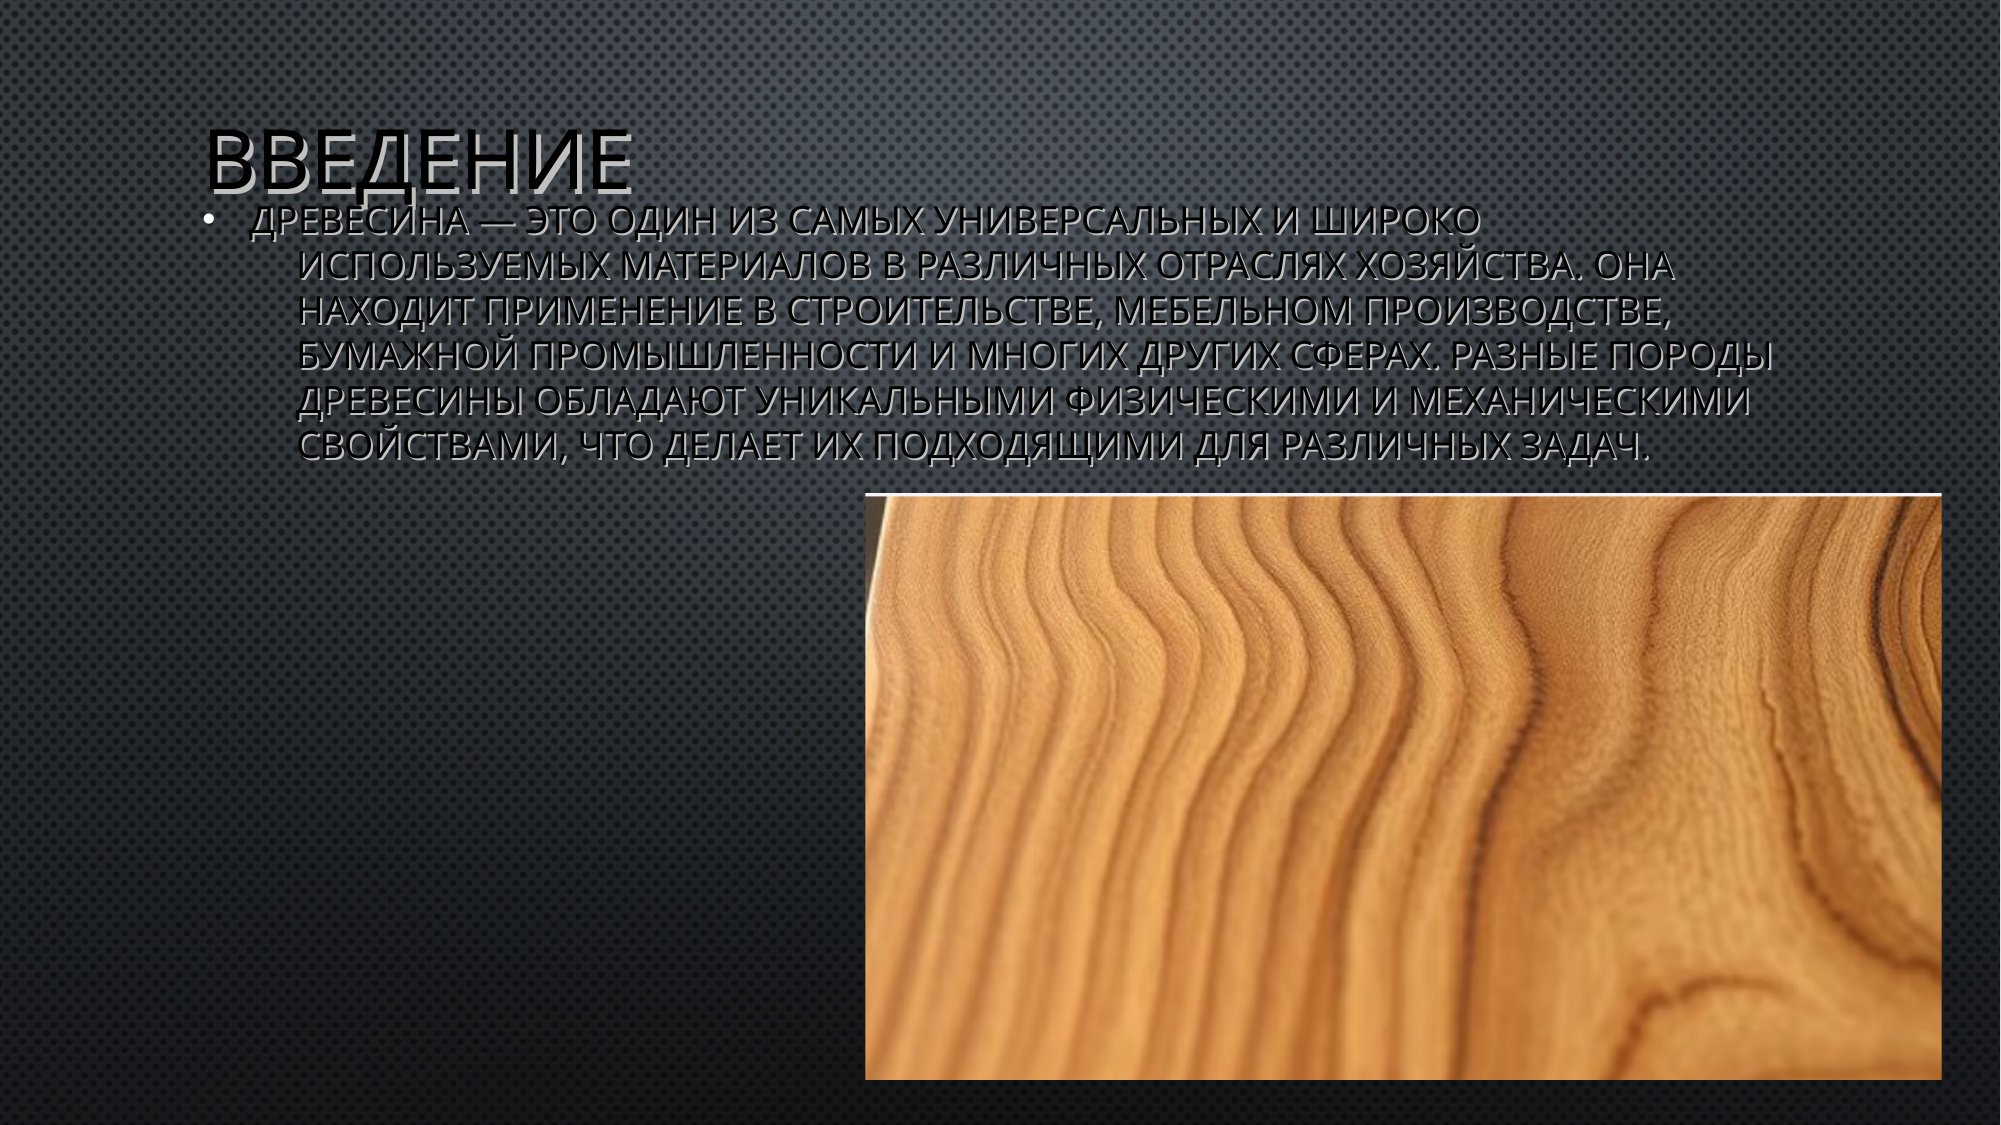

# Введение
Древесина — это один из самых универсальных и широко используемых материалов в различных отраслях хозяйства. Она находит применение в строительстве, мебельном производстве, бумажной промышленности и многих других сферах. Разные породы древесины обладают уникальными физическими и механическими свойствами, что делает их подходящими для различных задач.